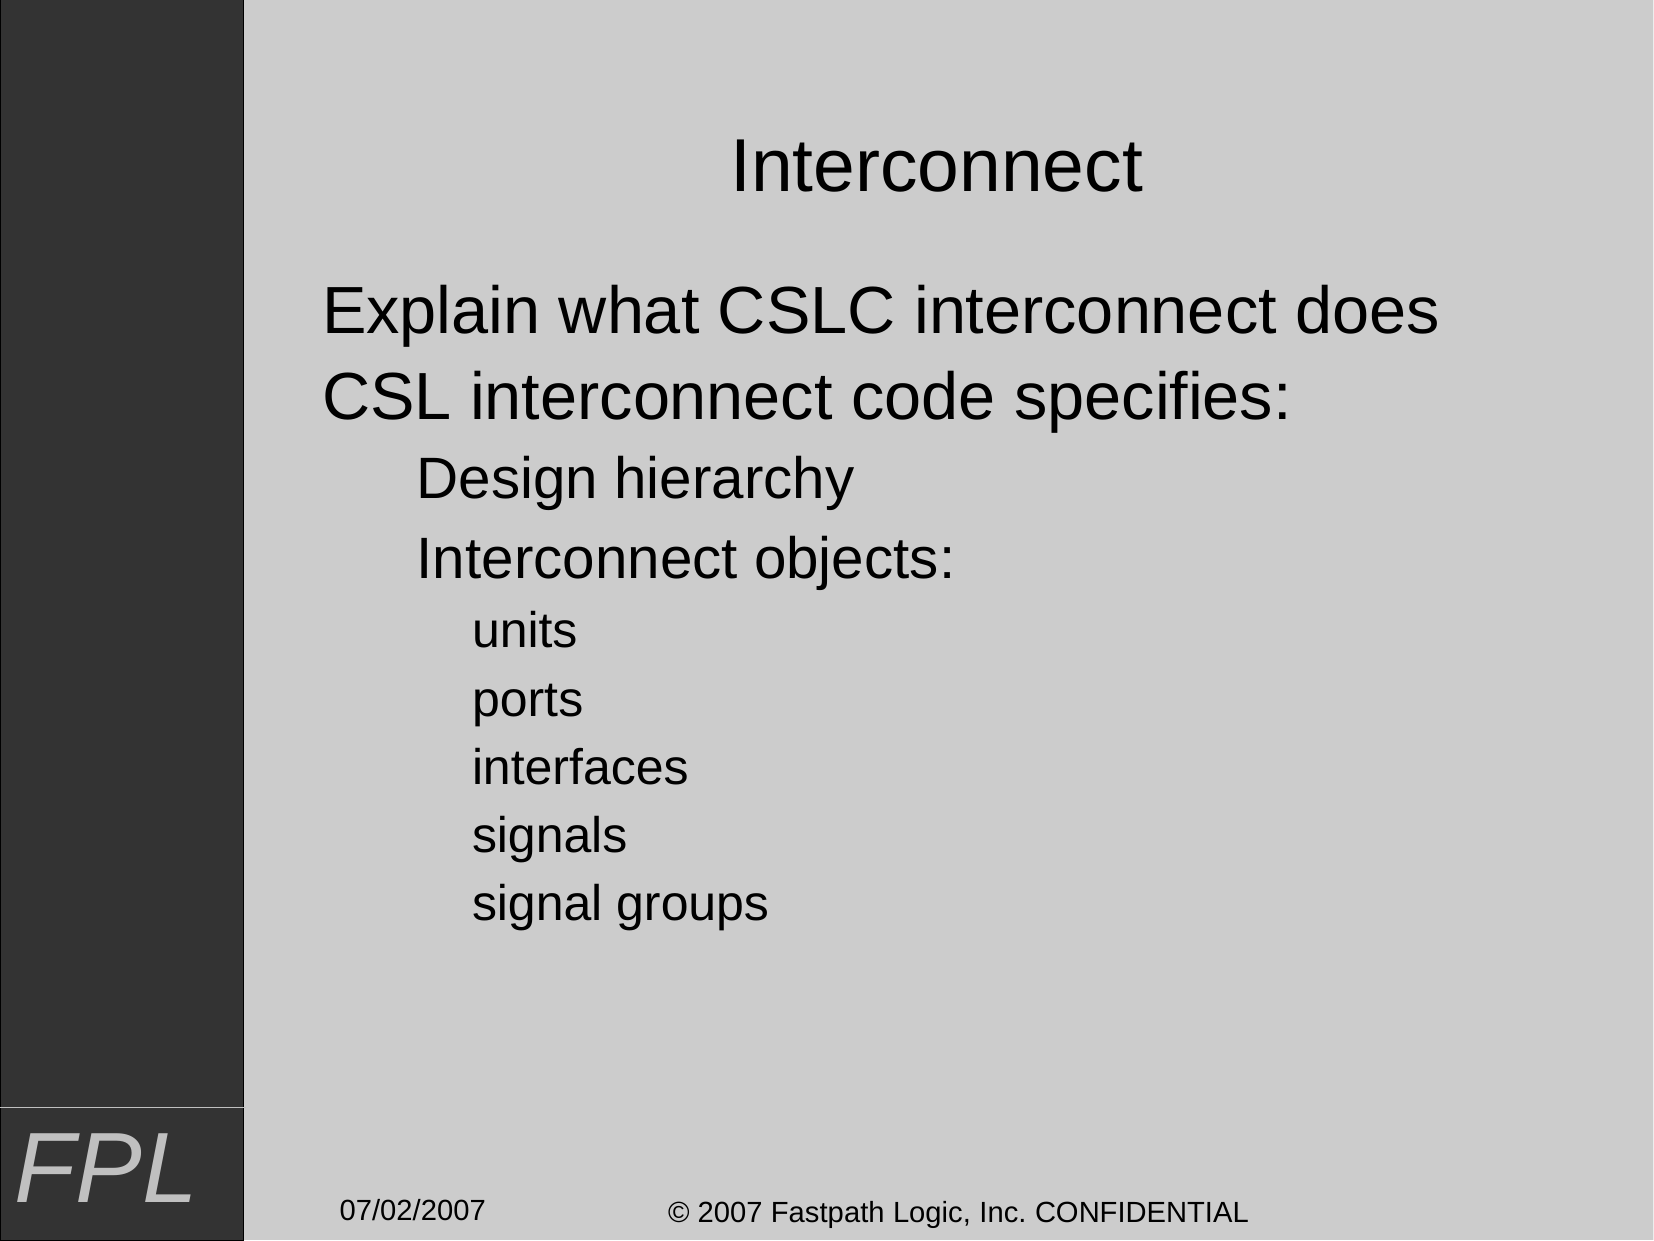

# Interconnect
Explain what CSLC interconnect does
CSL interconnect code specifies:
Design hierarchy
Interconnect objects:
units
ports
interfaces
signals
signal groups
07/02/2007
© 2007 FASTPATH LOGIC INC.